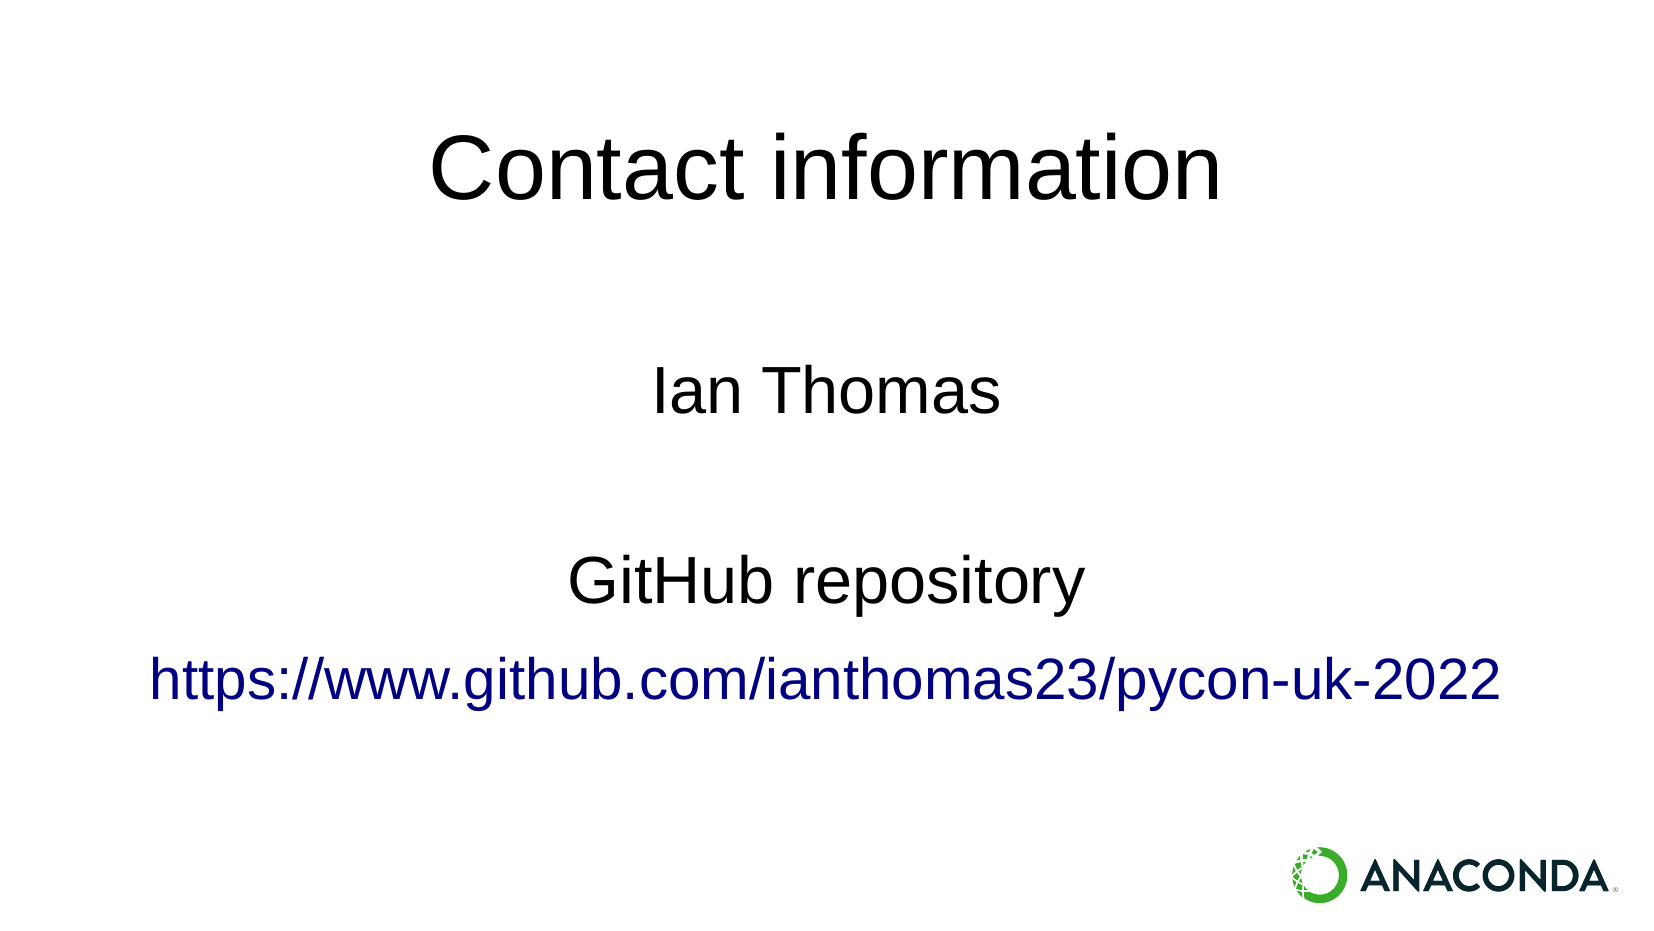

# Contact information
Ian Thomas
GitHub repository
https://www.github.com/ianthomas23/pycon-uk-2022